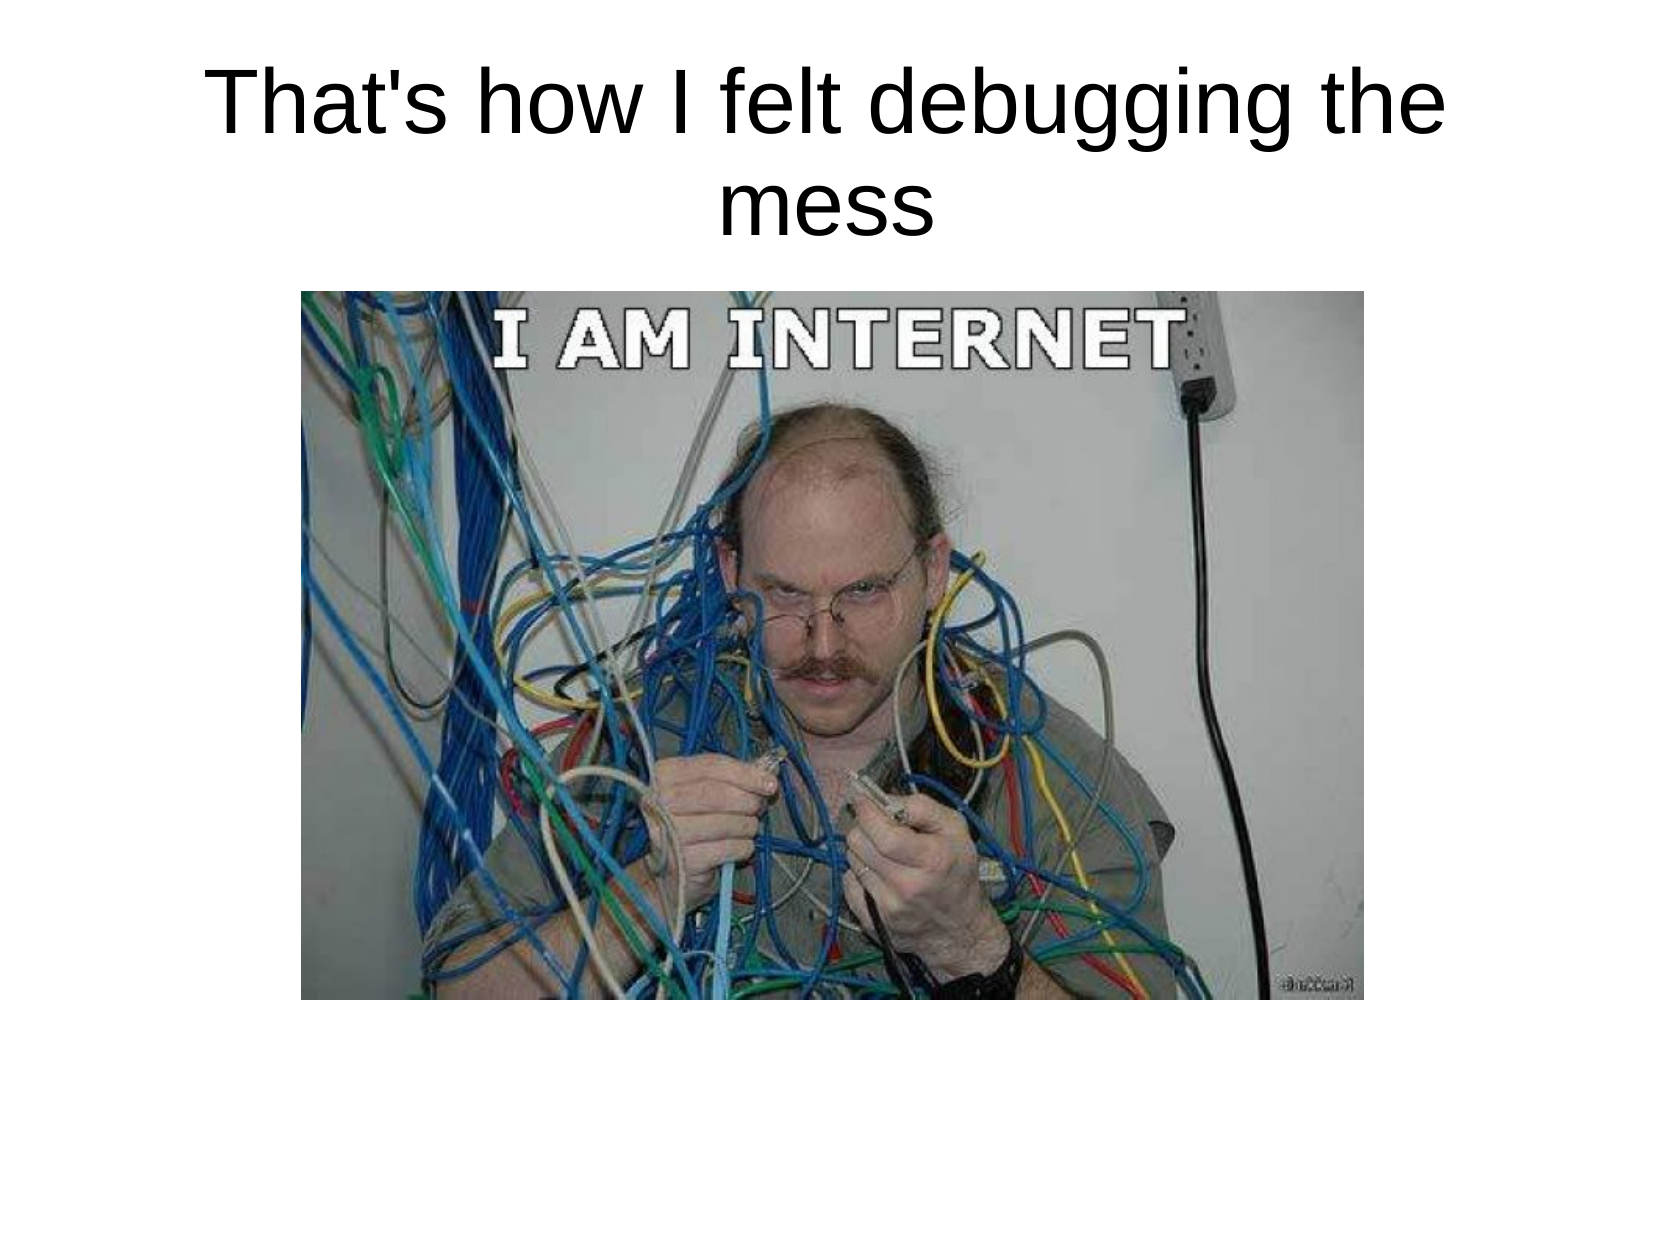

# That's how I felt debugging the mess